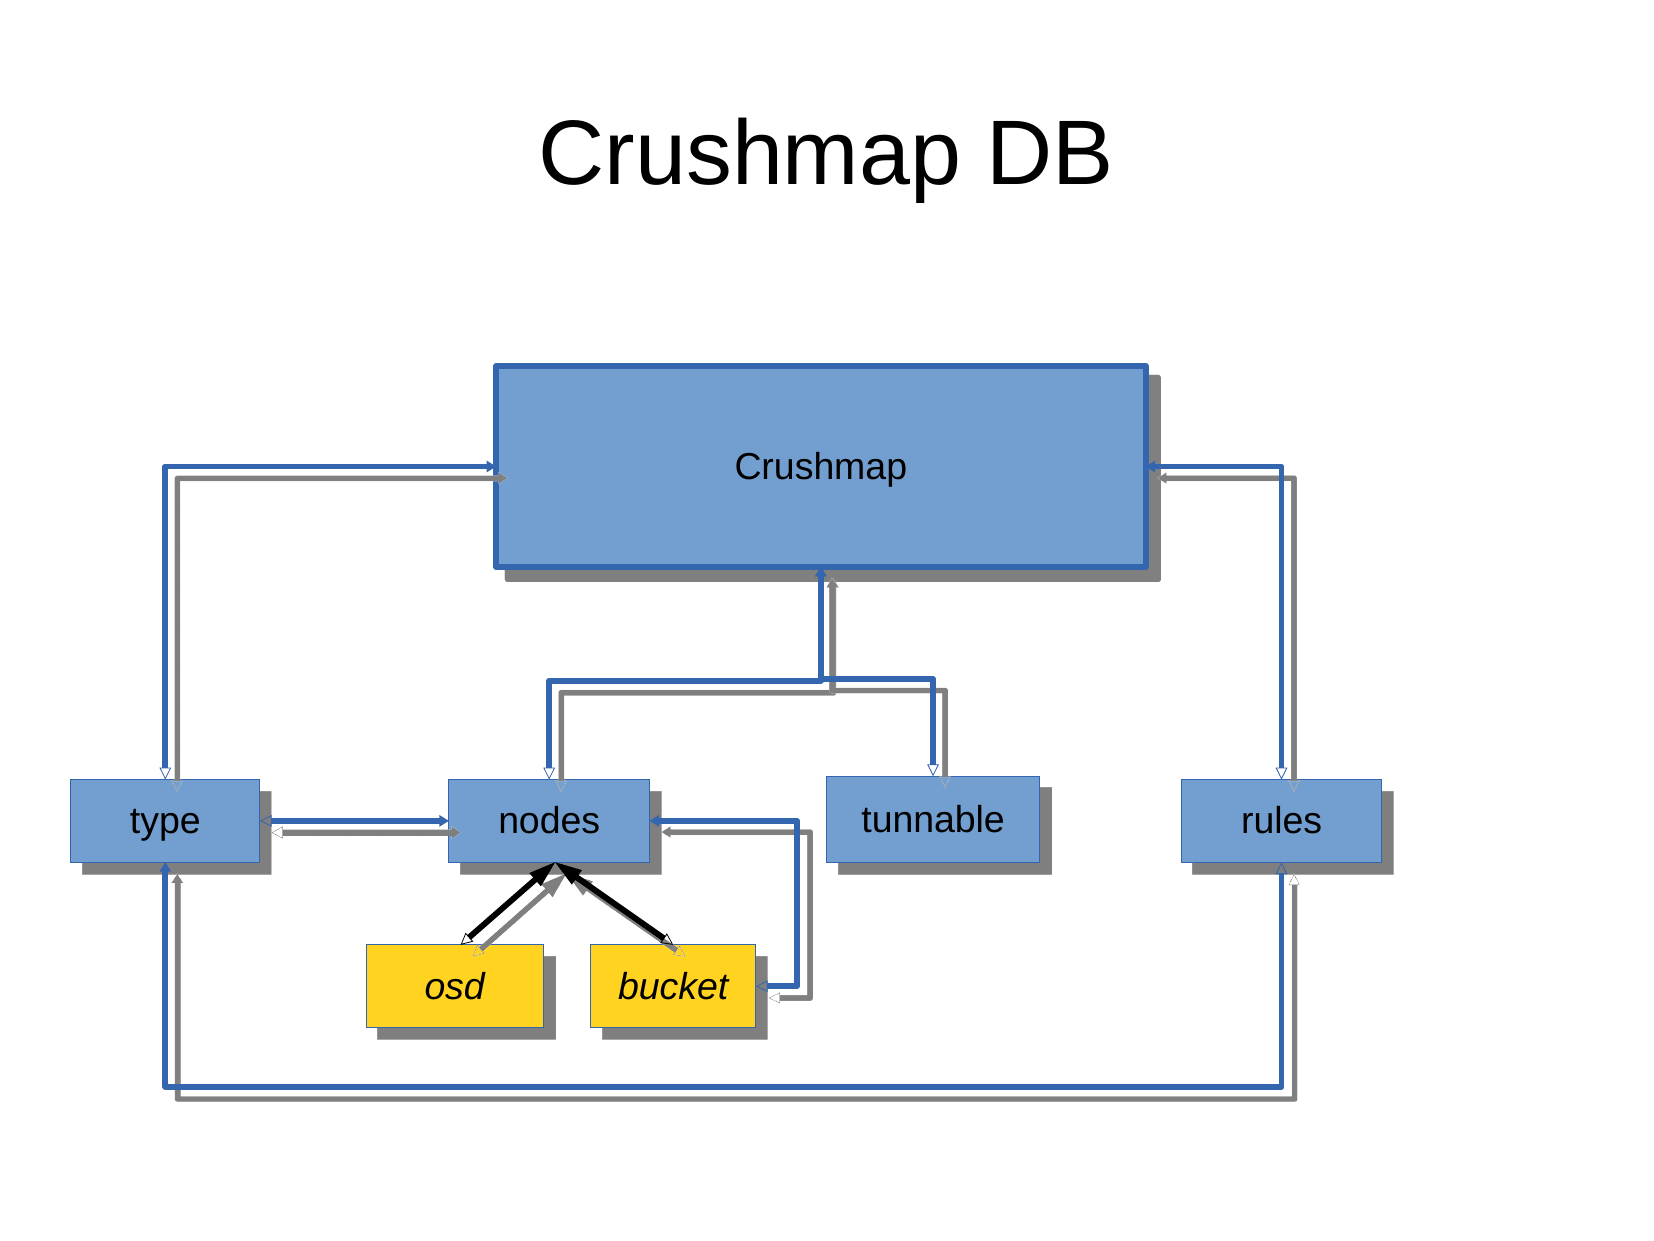

# Crushmap DB
Crushmap
tunnable
type
nodes
rules
osd
bucket